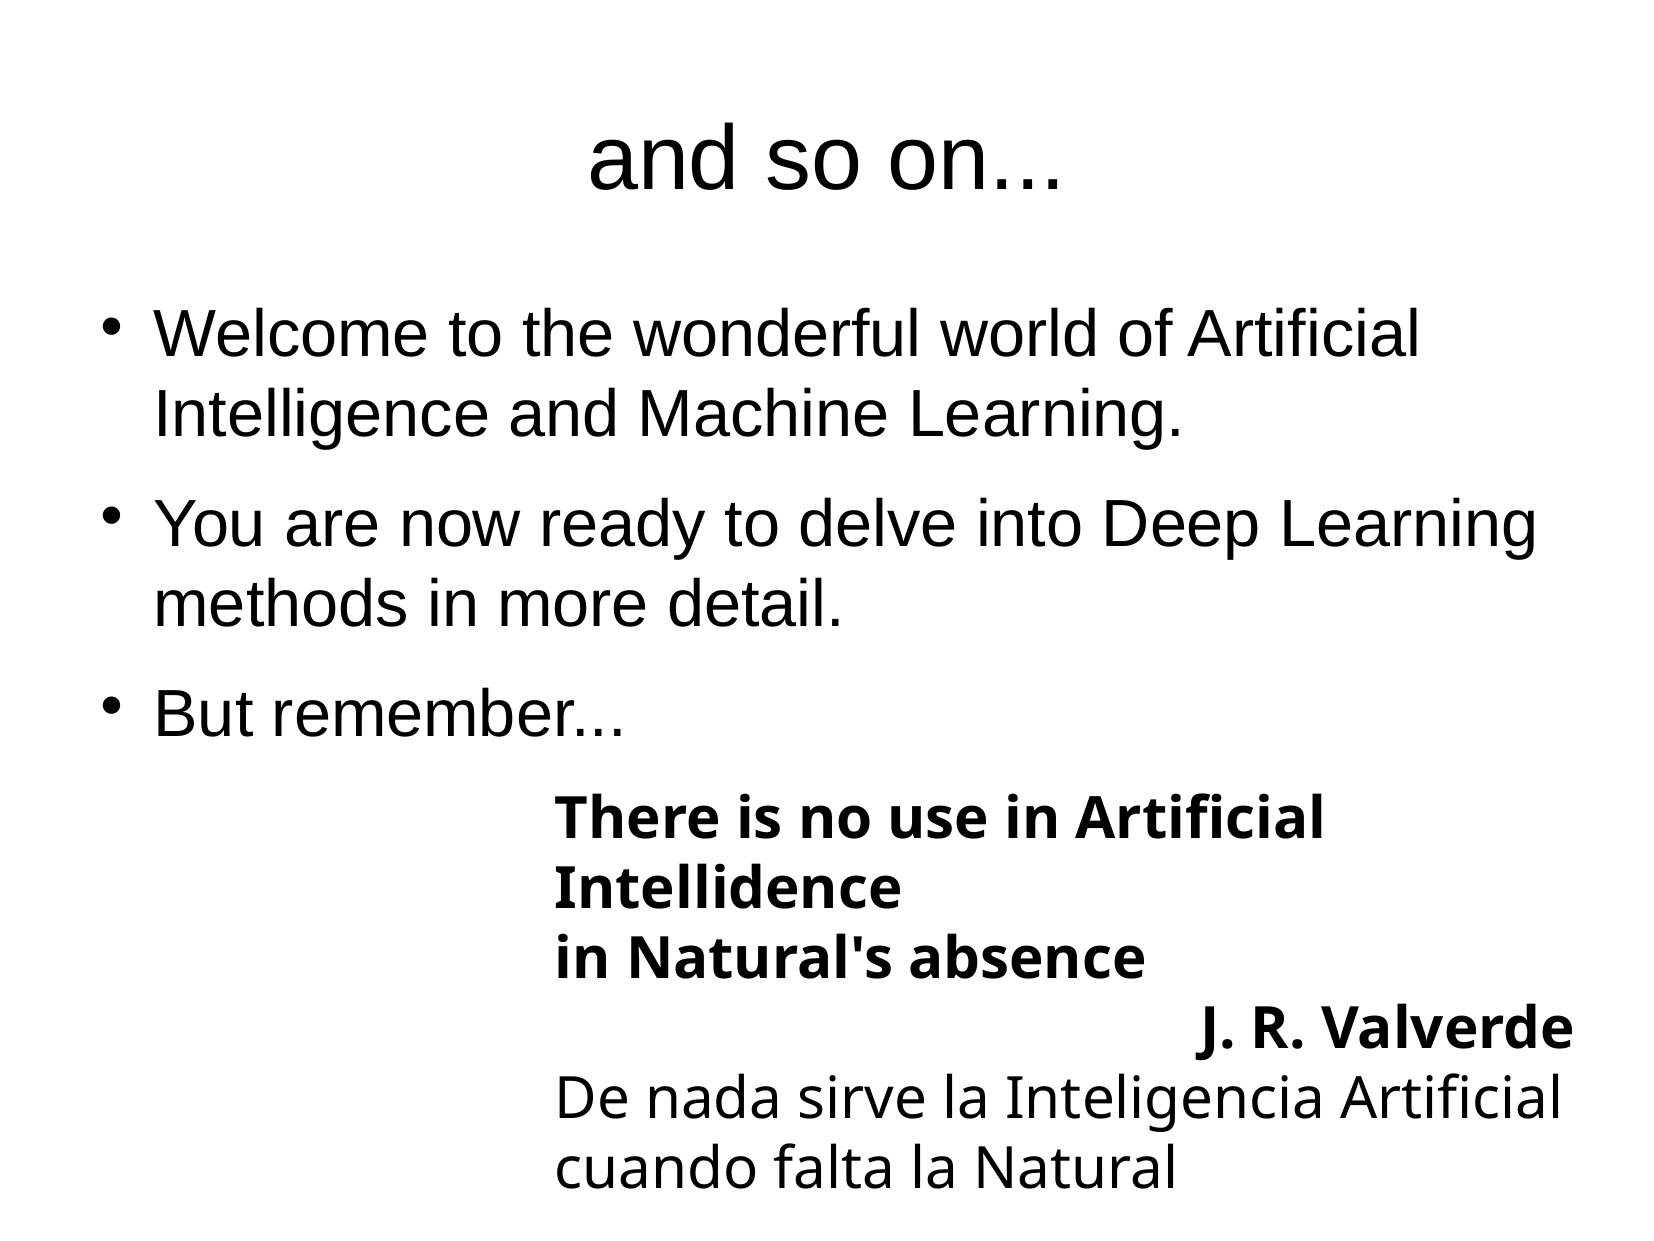

and so on...
Welcome to the wonderful world of Artificial Intelligence and Machine Learning.
You are now ready to delve into Deep Learning methods in more detail.
But remember...
There is no use in Artificial Intellidence
in Natural's absence
J. R. Valverde
De nada sirve la Inteligencia Artificial
cuando falta la Natural